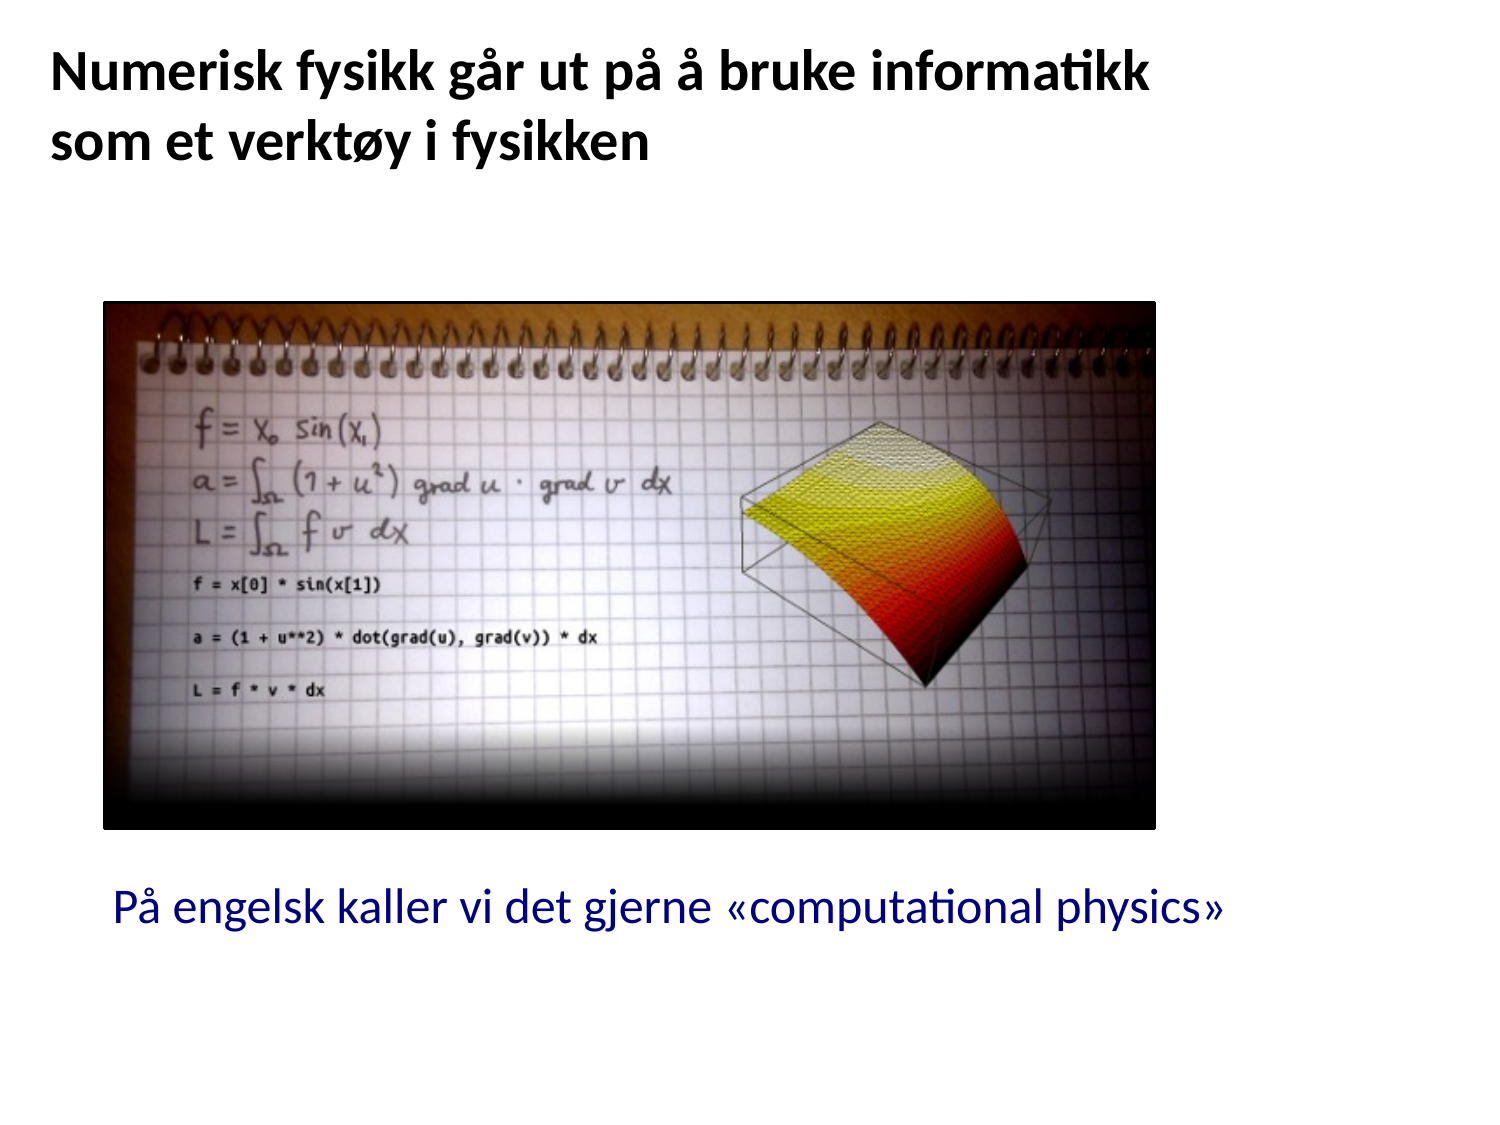

Numerisk fysikk går ut på å bruke informatikk
som et verktøy i fysikken
På engelsk kaller vi det gjerne «computational physics»